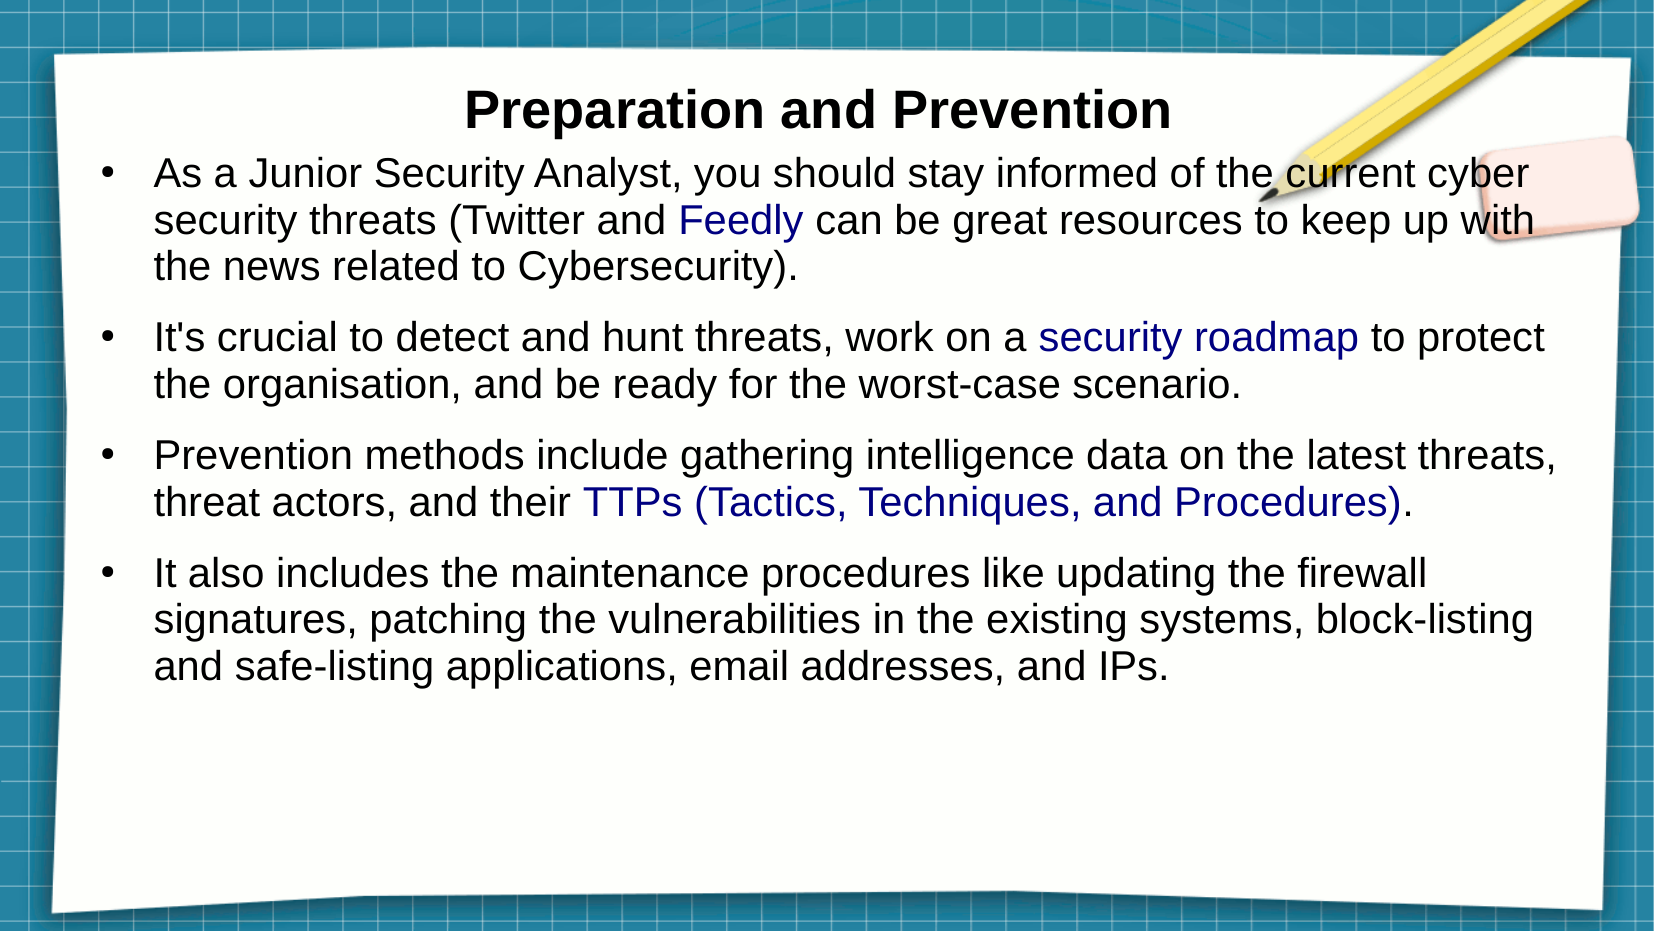

# Preparation and Prevention
As a Junior Security Analyst, you should stay informed of the current cyber security threats (Twitter and Feedly can be great resources to keep up with the news related to Cybersecurity).
It's crucial to detect and hunt threats, work on a security roadmap to protect the organisation, and be ready for the worst-case scenario.
Prevention methods include gathering intelligence data on the latest threats, threat actors, and their TTPs (Tactics, Techniques, and Procedures).
It also includes the maintenance procedures like updating the firewall signatures, patching the vulnerabilities in the existing systems, block-listing and safe-listing applications, email addresses, and IPs.